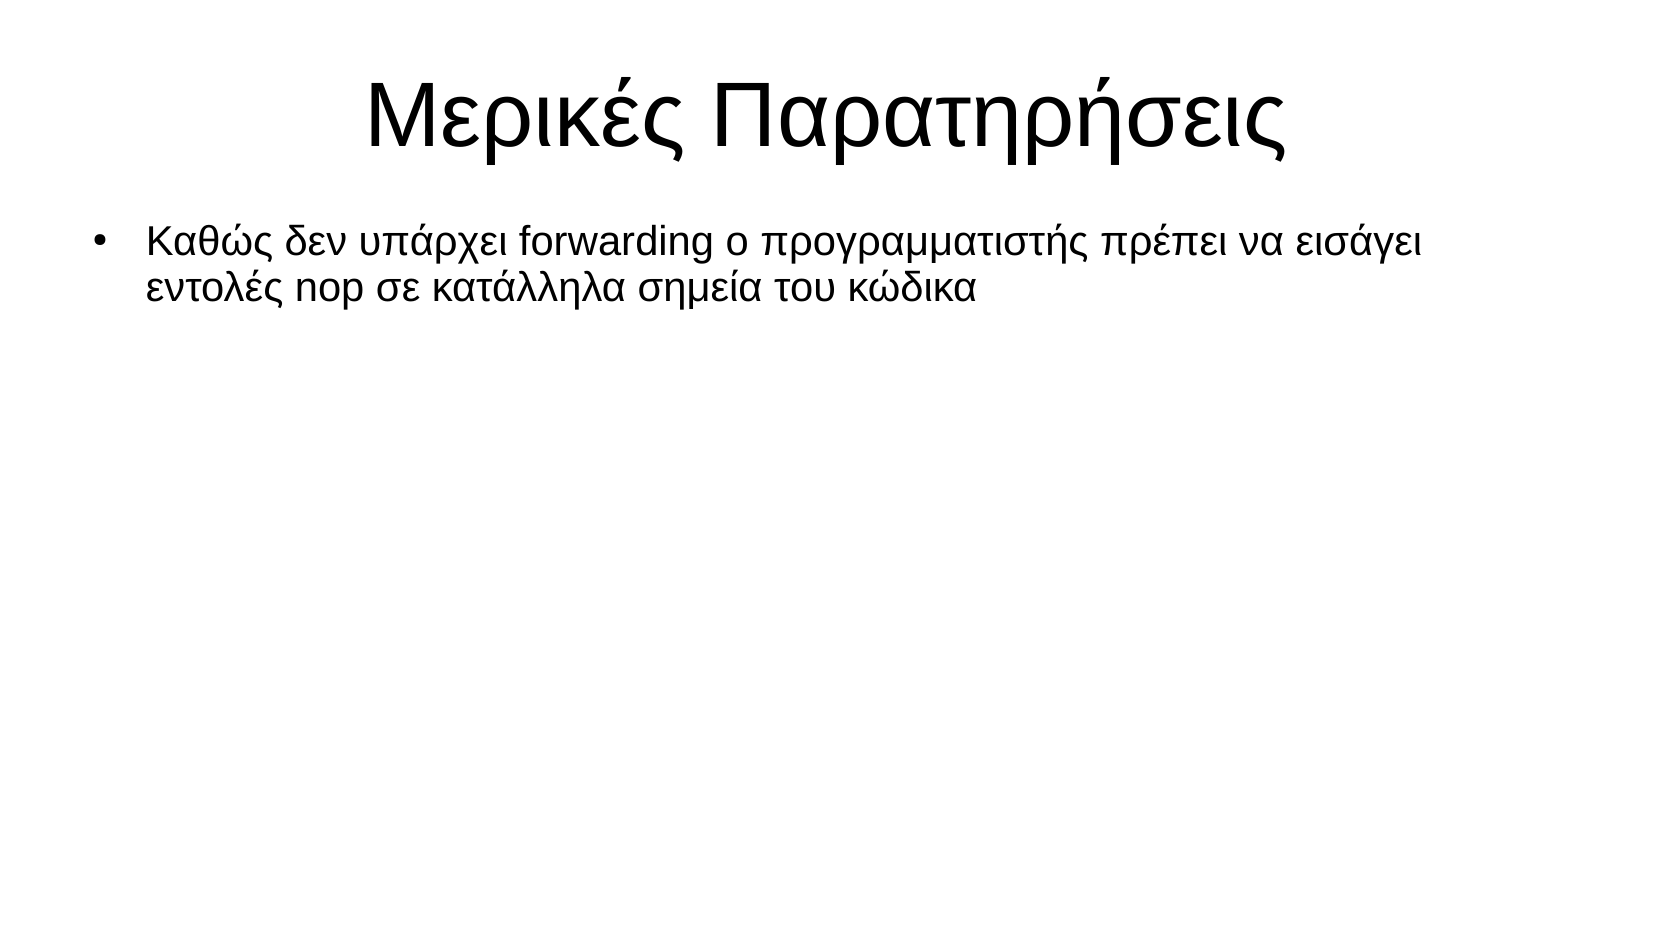

# Μερικές Παρατηρήσεις
Καθώς δεν υπάρχει forwarding ο προγραμματιστής πρέπει να εισάγει εντολές nop σε κατάλληλα σημεία του κώδικα